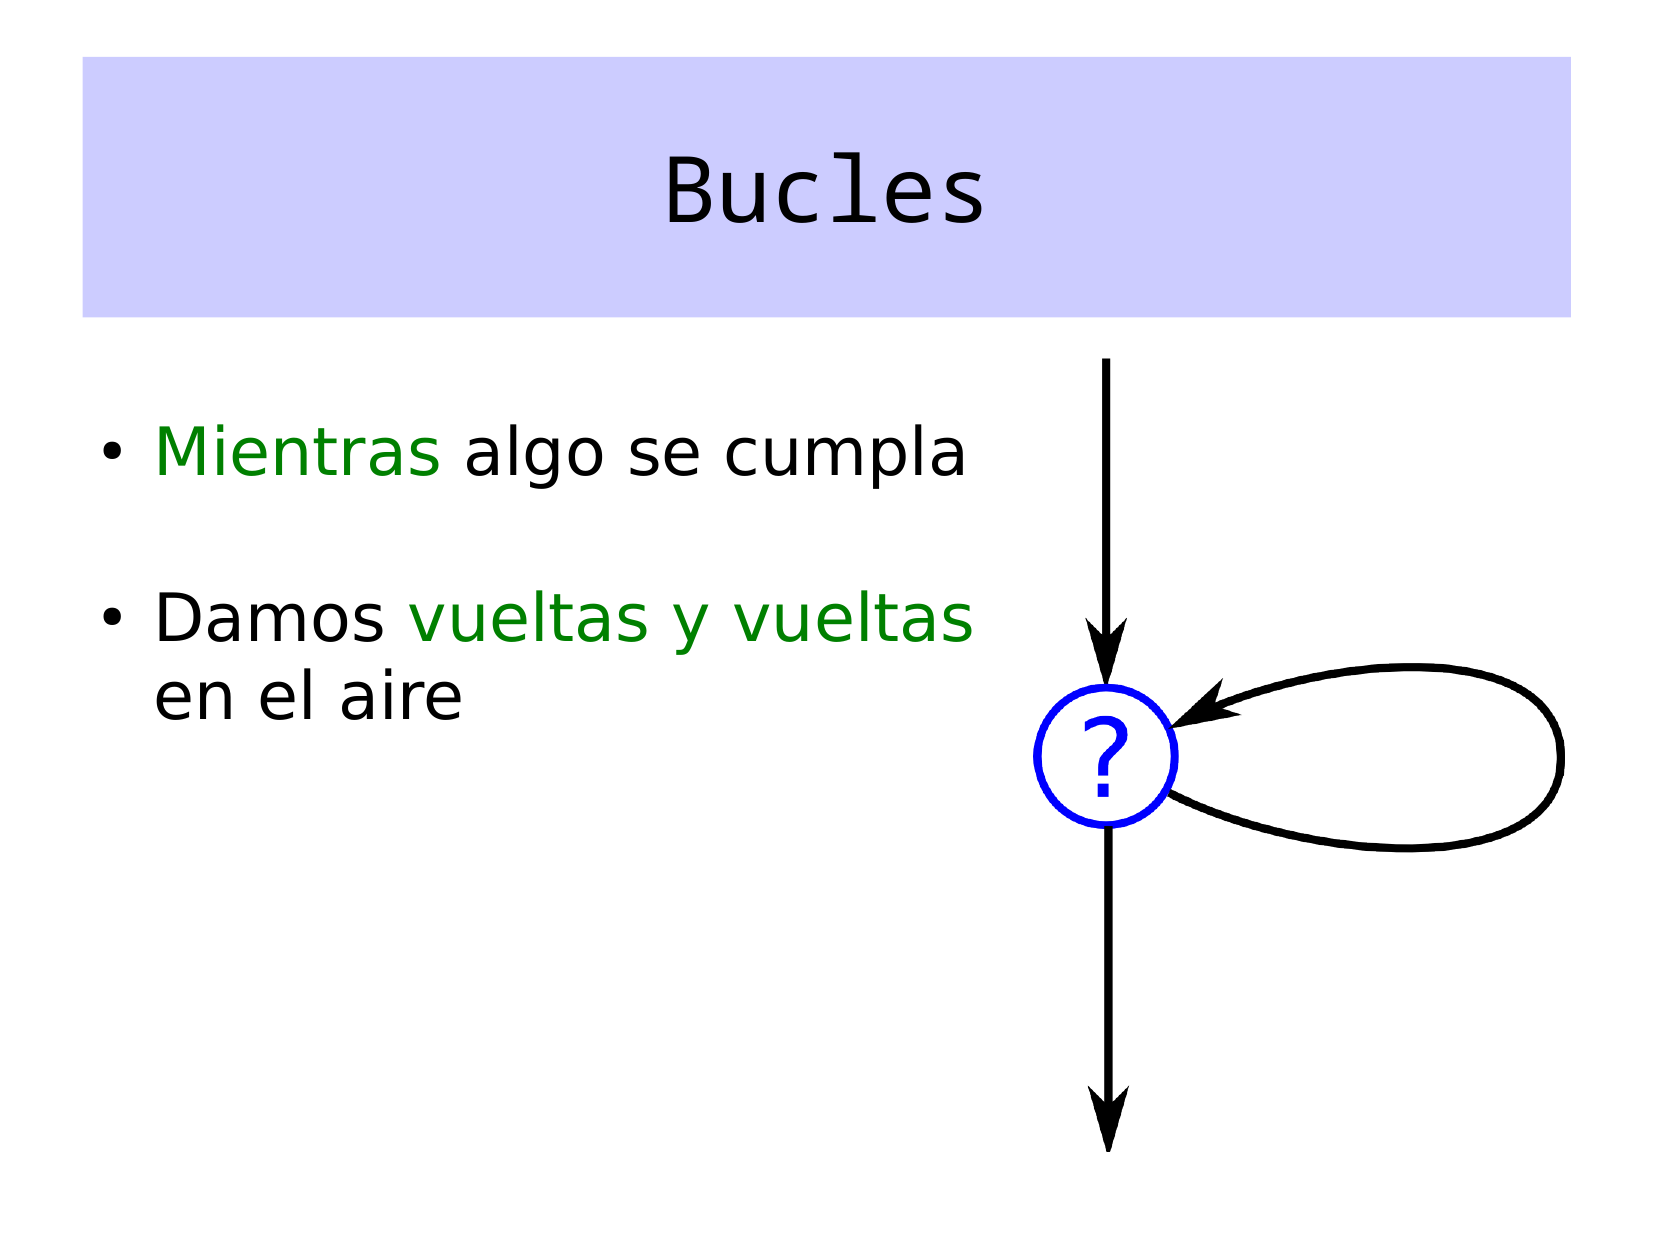

# Bucles
Mientras algo se cumpla
Damos vueltas y vueltas en el aire